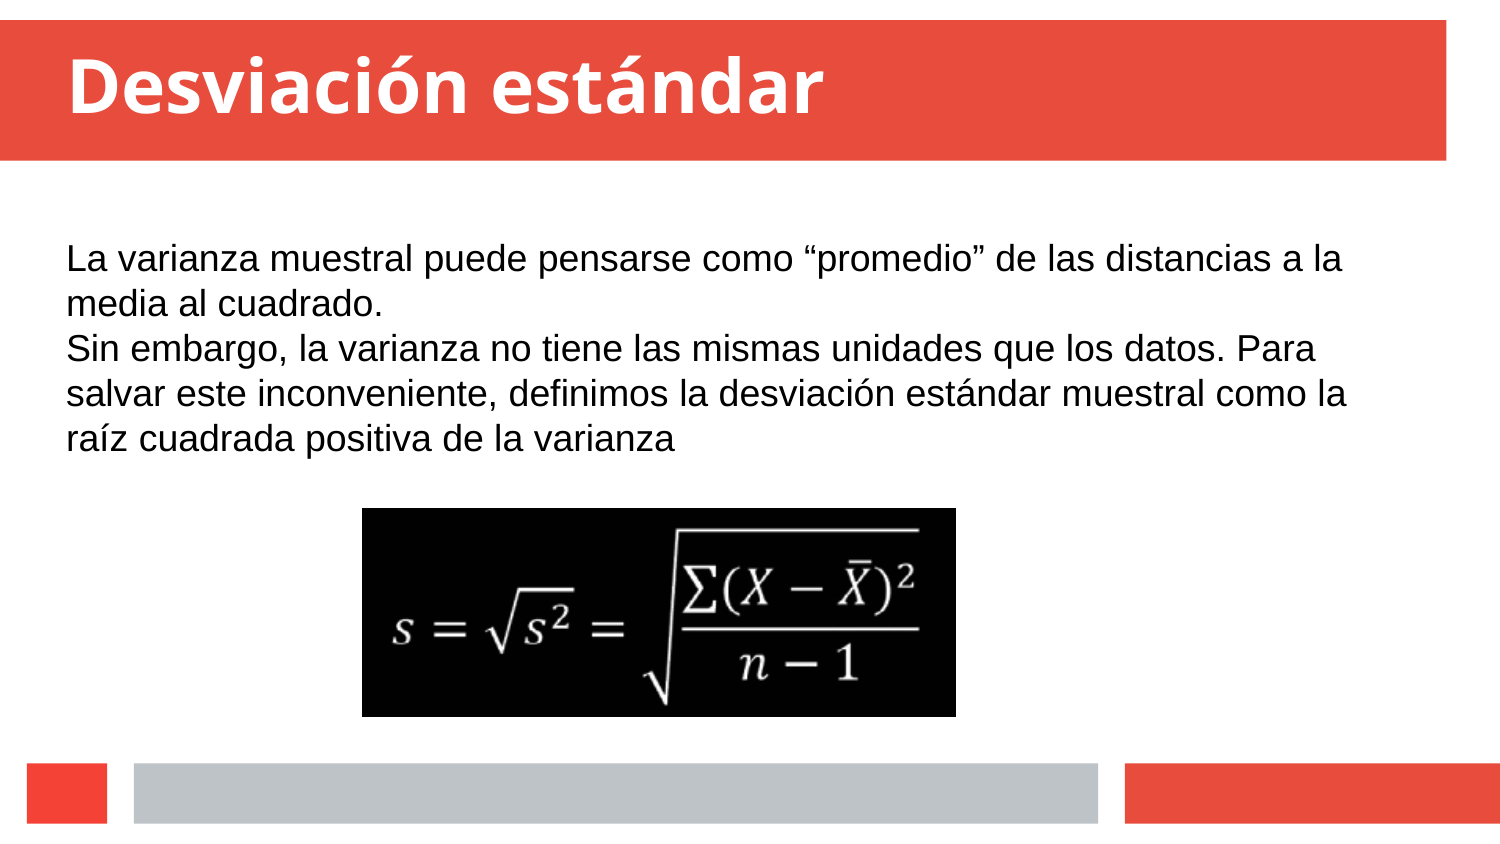

# Desviación estándar
La varianza muestral puede pensarse como “promedio” de las distancias a la media al cuadrado.
Sin embargo, la varianza no tiene las mismas unidades que los datos. Para salvar este inconveniente, definimos la desviación estándar muestral como la raíz cuadrada positiva de la varianza